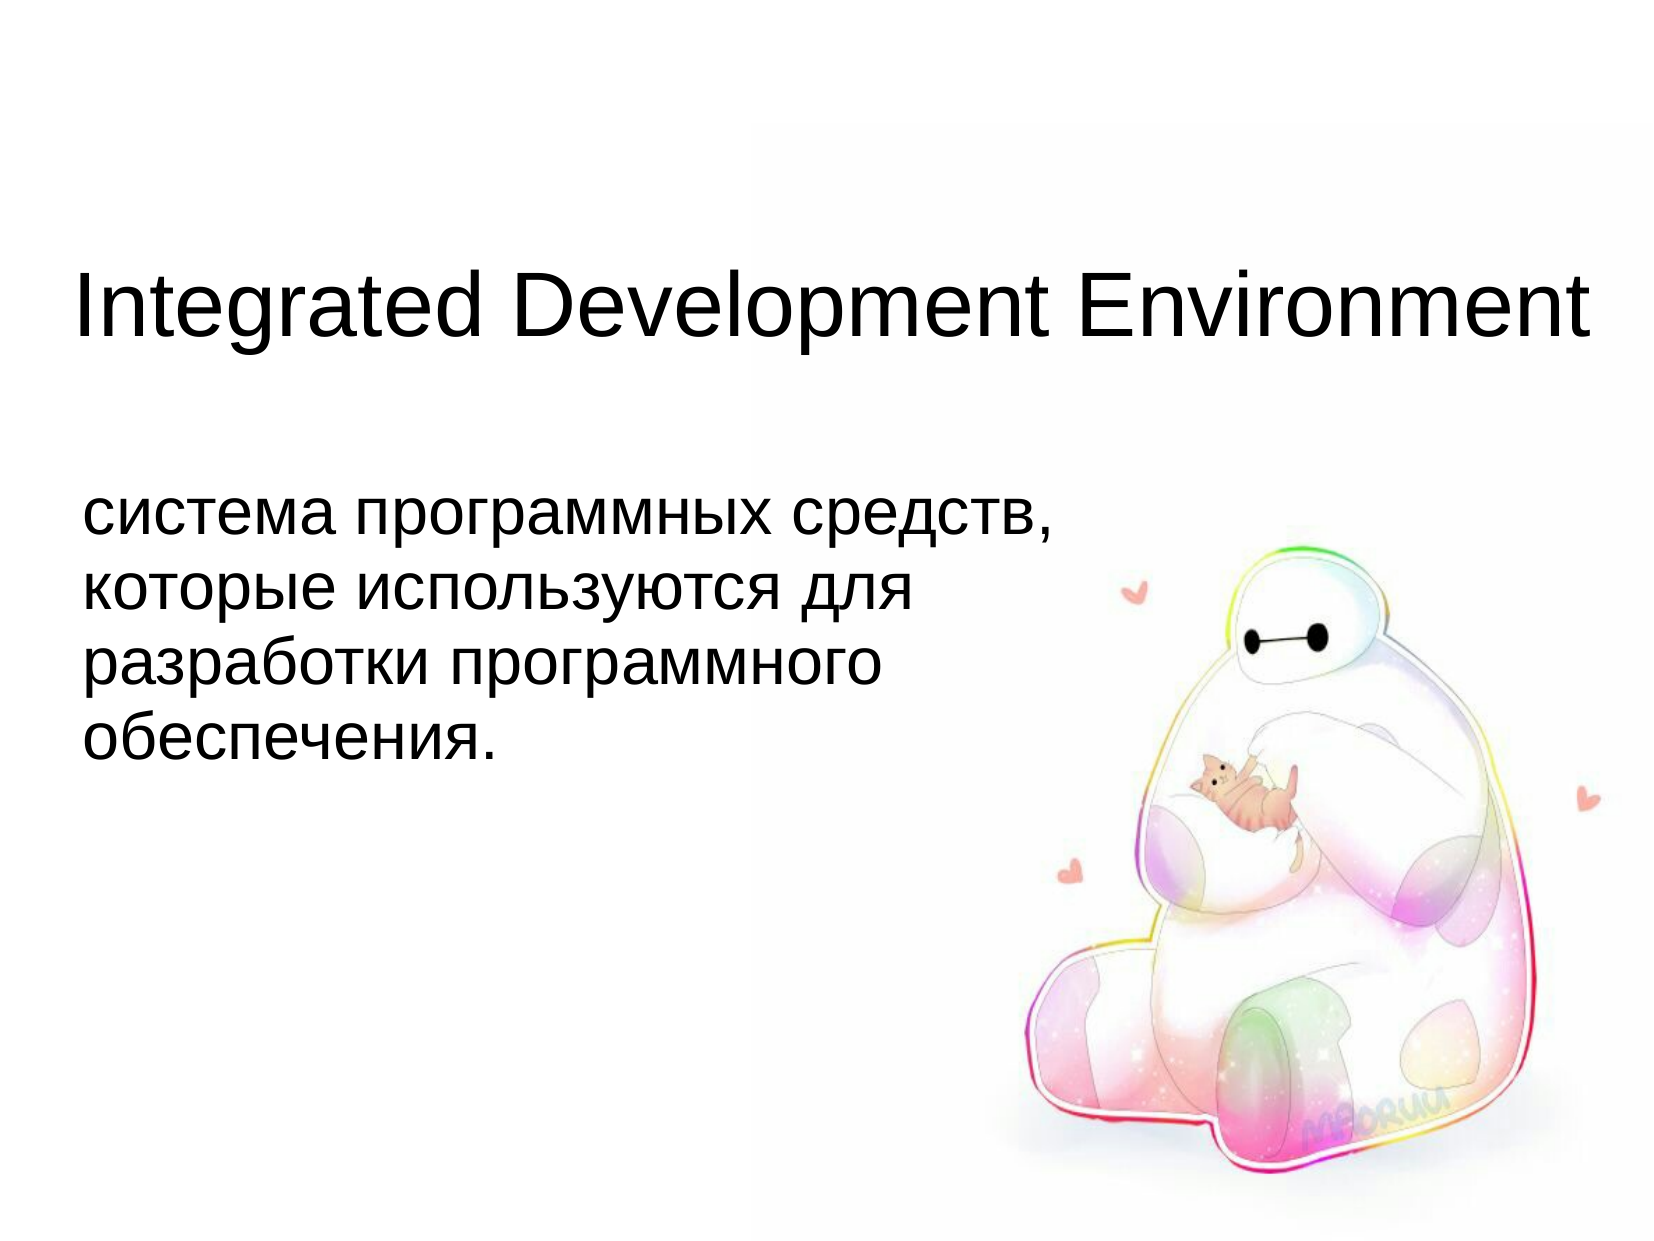

# Integrated Development Environment
система программных средств, которые используются для разработки программного обеспечения.